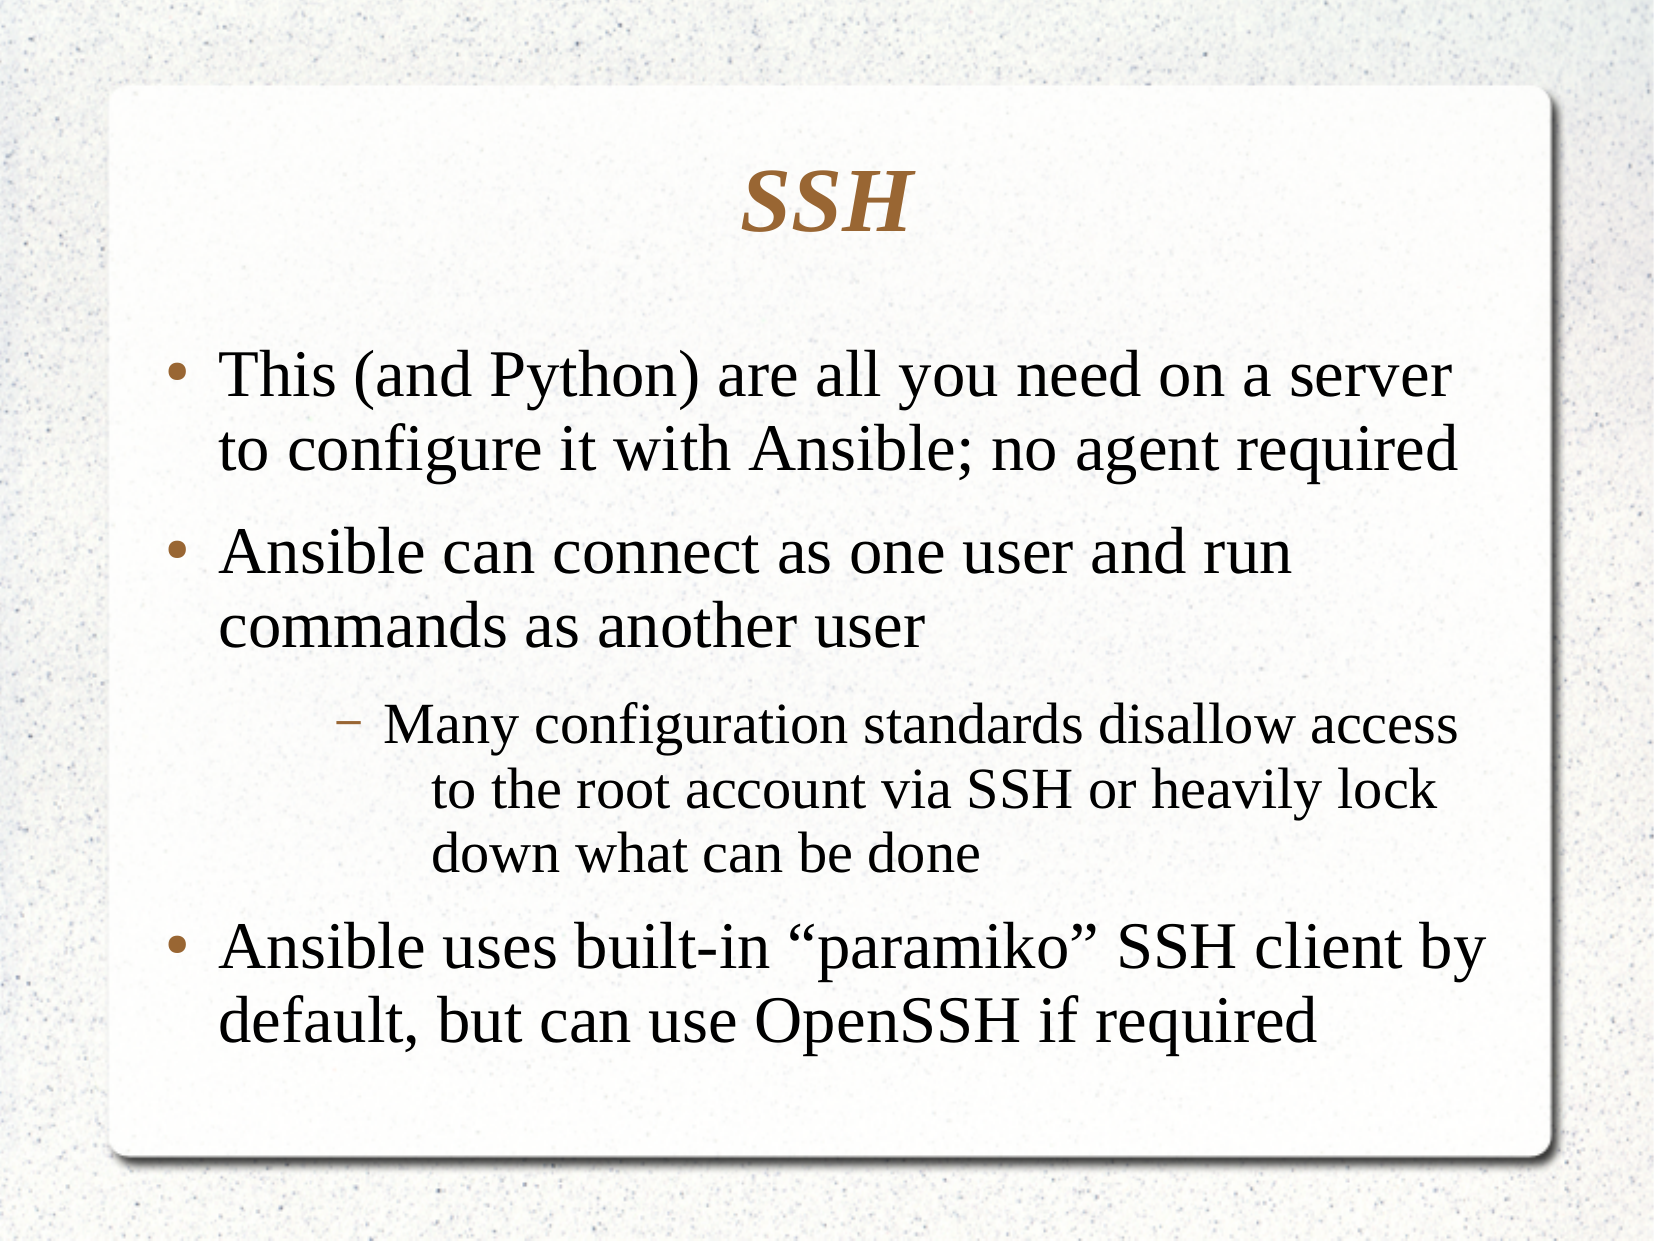

# SSH
This (and Python) are all you need on a server to configure it with Ansible; no agent required
Ansible can connect as one user and run commands as another user
Many configuration standards disallow access to the root account via SSH or heavily lock down what can be done
Ansible uses built-in “paramiko” SSH client by default, but can use OpenSSH if required